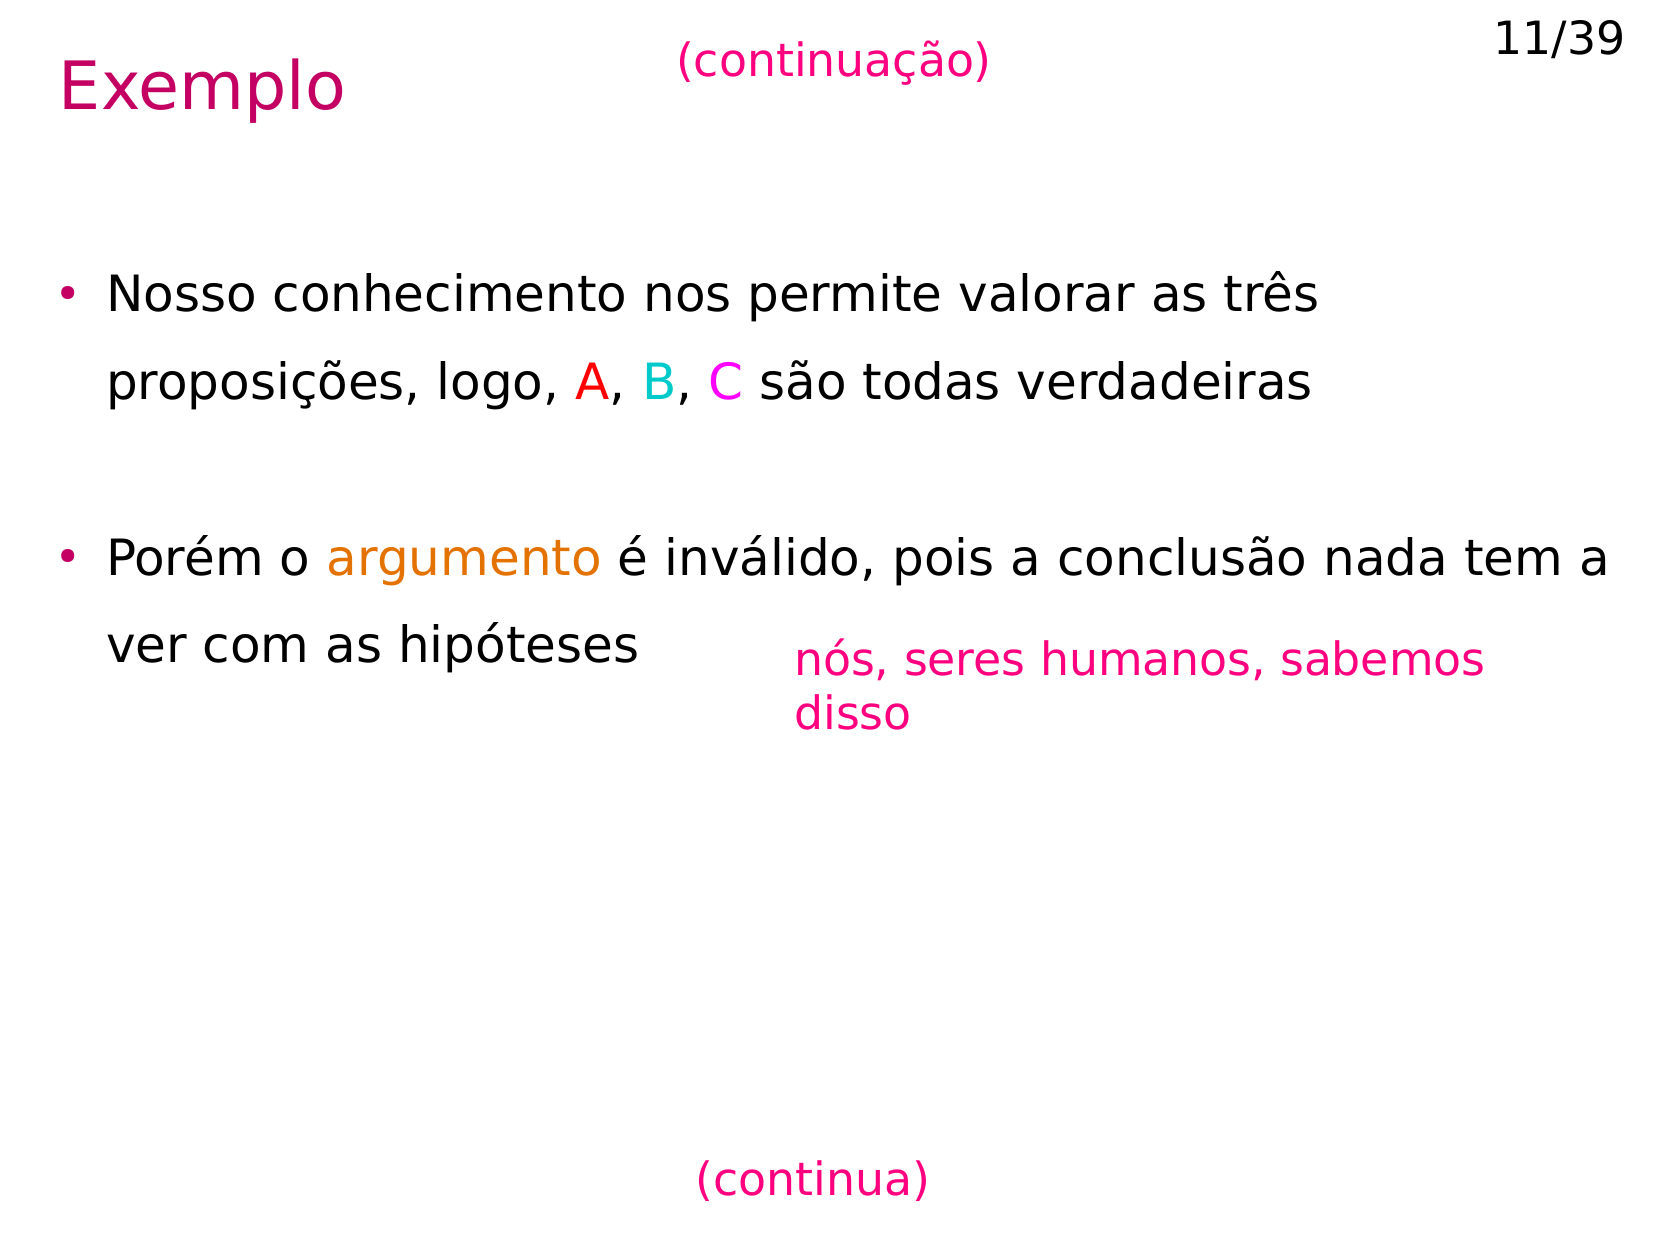

11
(continuação)
# Exemplo
Nosso conhecimento nos permite valorar as três proposições, logo, A, B, C são todas verdadeiras
Porém o argumento é inválido, pois a conclusão nada tem a ver com as hipóteses
nós, seres humanos, sabemos disso
(continua)